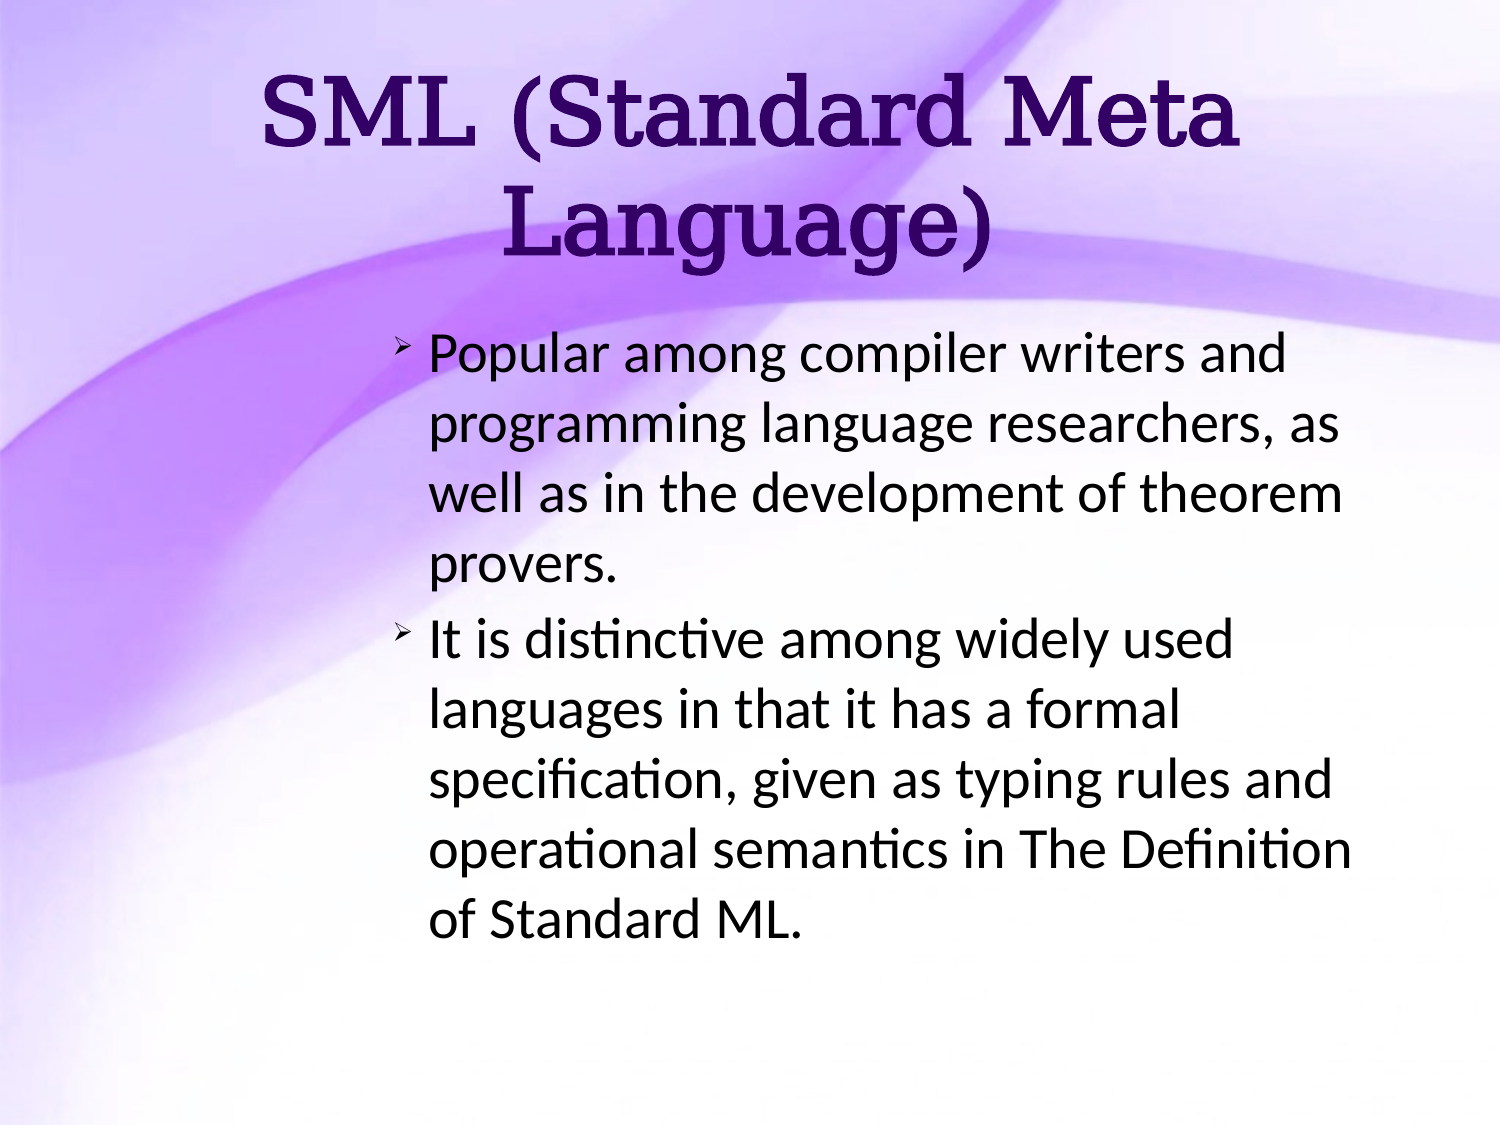

# SML (Standard Meta Language)
Popular among compiler writers and programming language researchers, as well as in the development of theorem provers.
It is distinctive among widely used languages in that it has a formal specification, given as typing rules and operational semantics in The Definition of Standard ML.